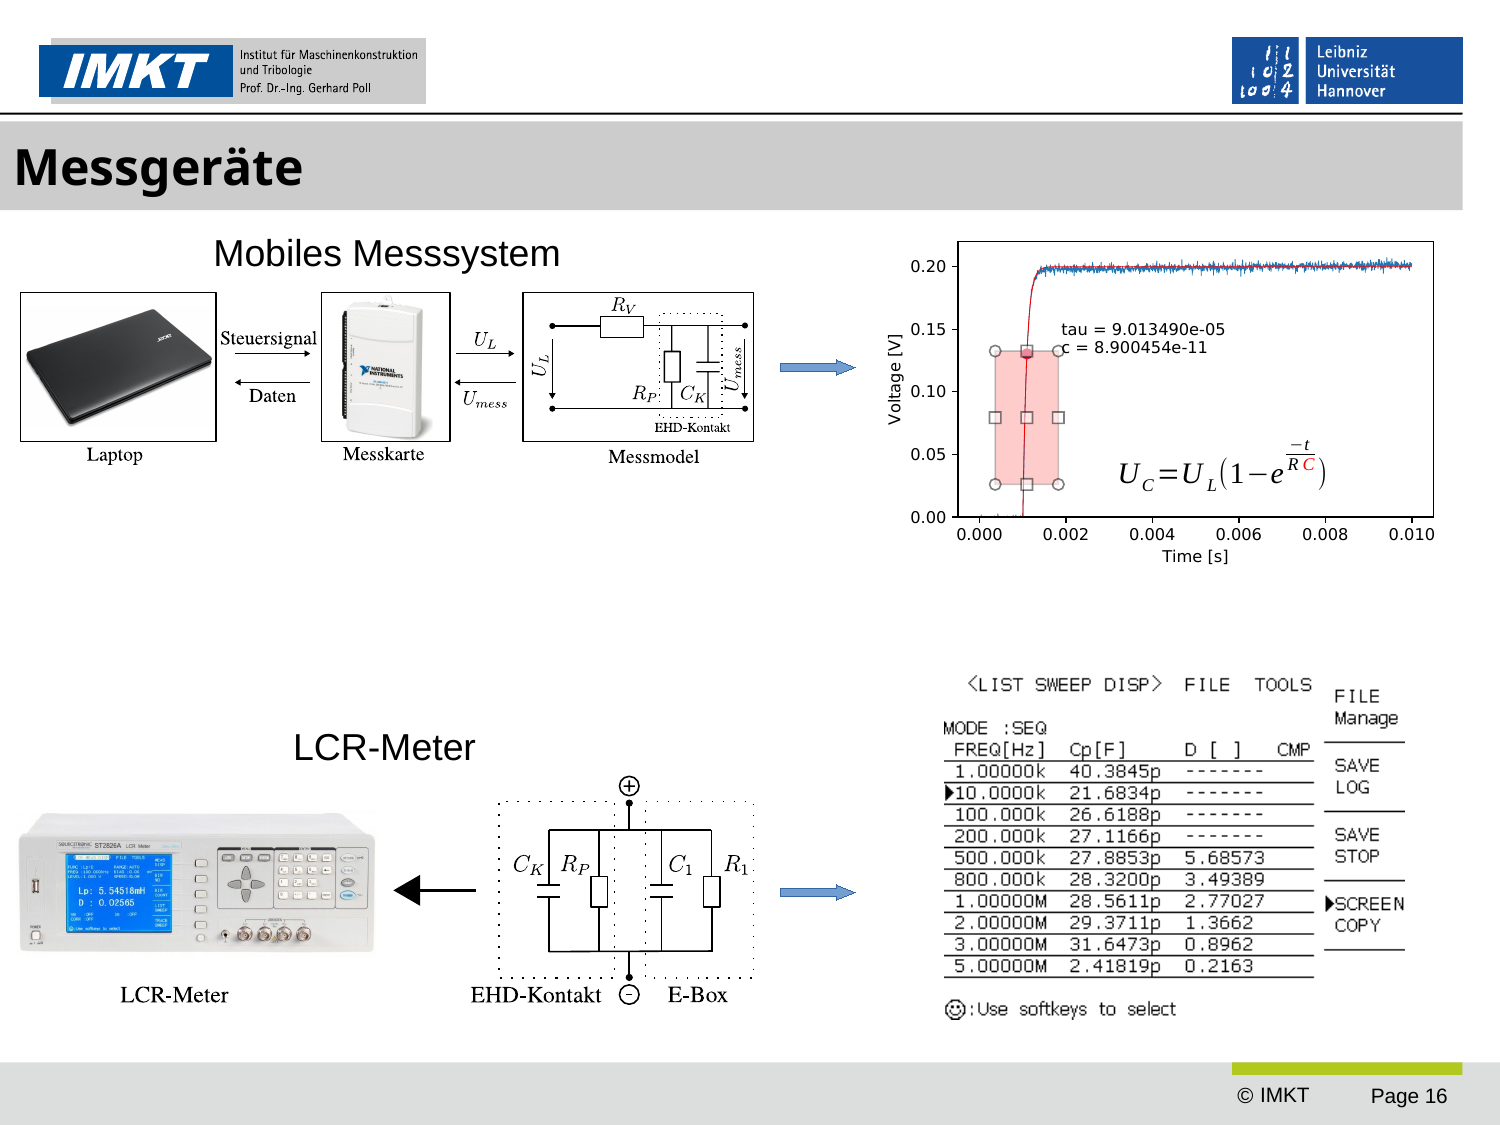

# Messgeräte
Mobiles Messsystem
LCR-Meter
TODO:
1. Erklärung des Funktionsprinzips von beiden Systemen:
	1.1 Mobil: Ladekurve eines Kondensator, Bestimmung der Kapazität
	1.2 LCR-Meter: Direkte Messungen der Kapazität bei var. Frequenzen
2. Warum wurde das mobile System verwendet?